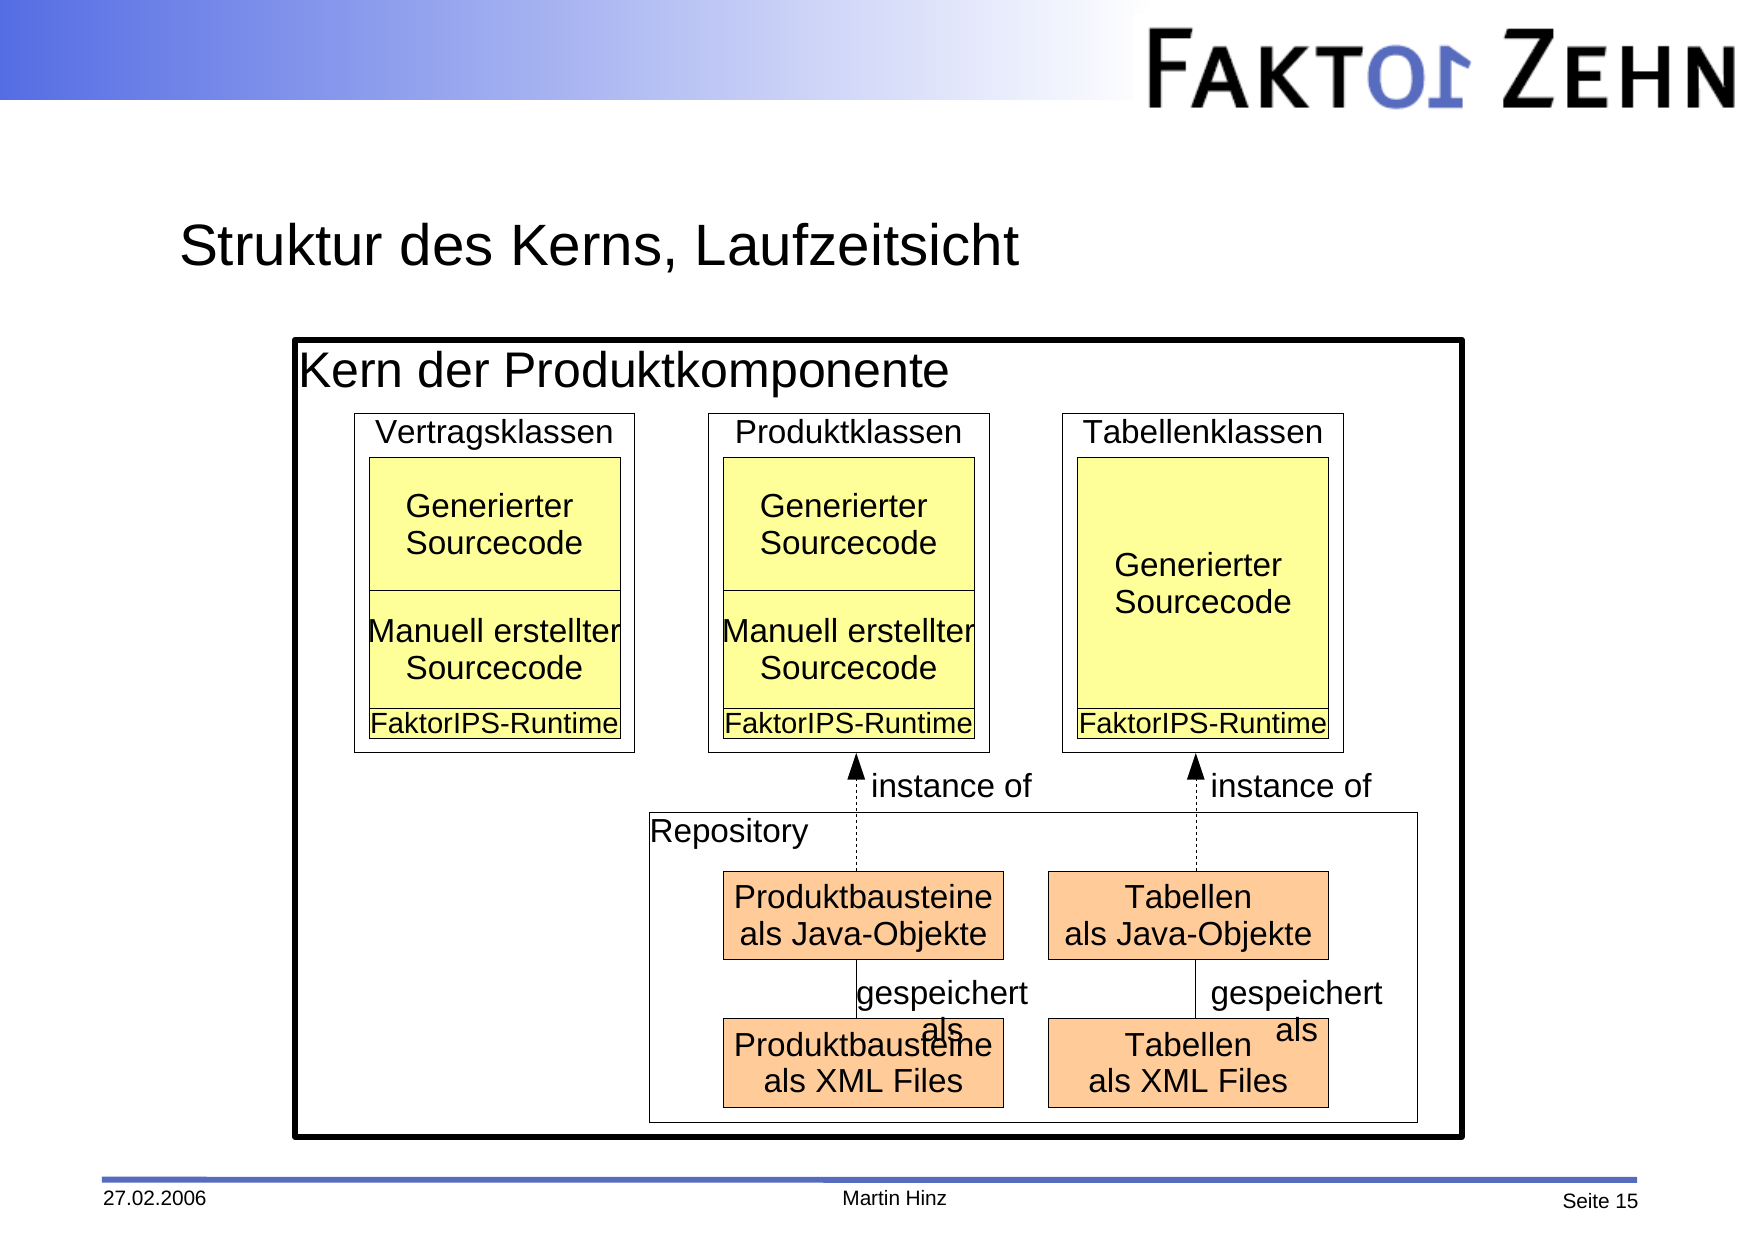

# Struktur des Kerns, Laufzeitsicht
Kern der Produktkomponente
Vertragsklassen
Produktklassen
Tabellenklassen
Generierter
Sourcecode
Generierter
Sourcecode
Generierter
Sourcecode
Manuell erstellter
Sourcecode
Manuell erstellter
Sourcecode
FaktorIPS-Runtime
FaktorIPS-Runtime
FaktorIPS-Runtime
instance of
instance of
Repository
Produktbausteine
als Java-Objekte
Tabellen
als Java-Objekte
gespeichert als
gespeichert als
Produktbausteine
als XML Files
Tabellen
als XML Files